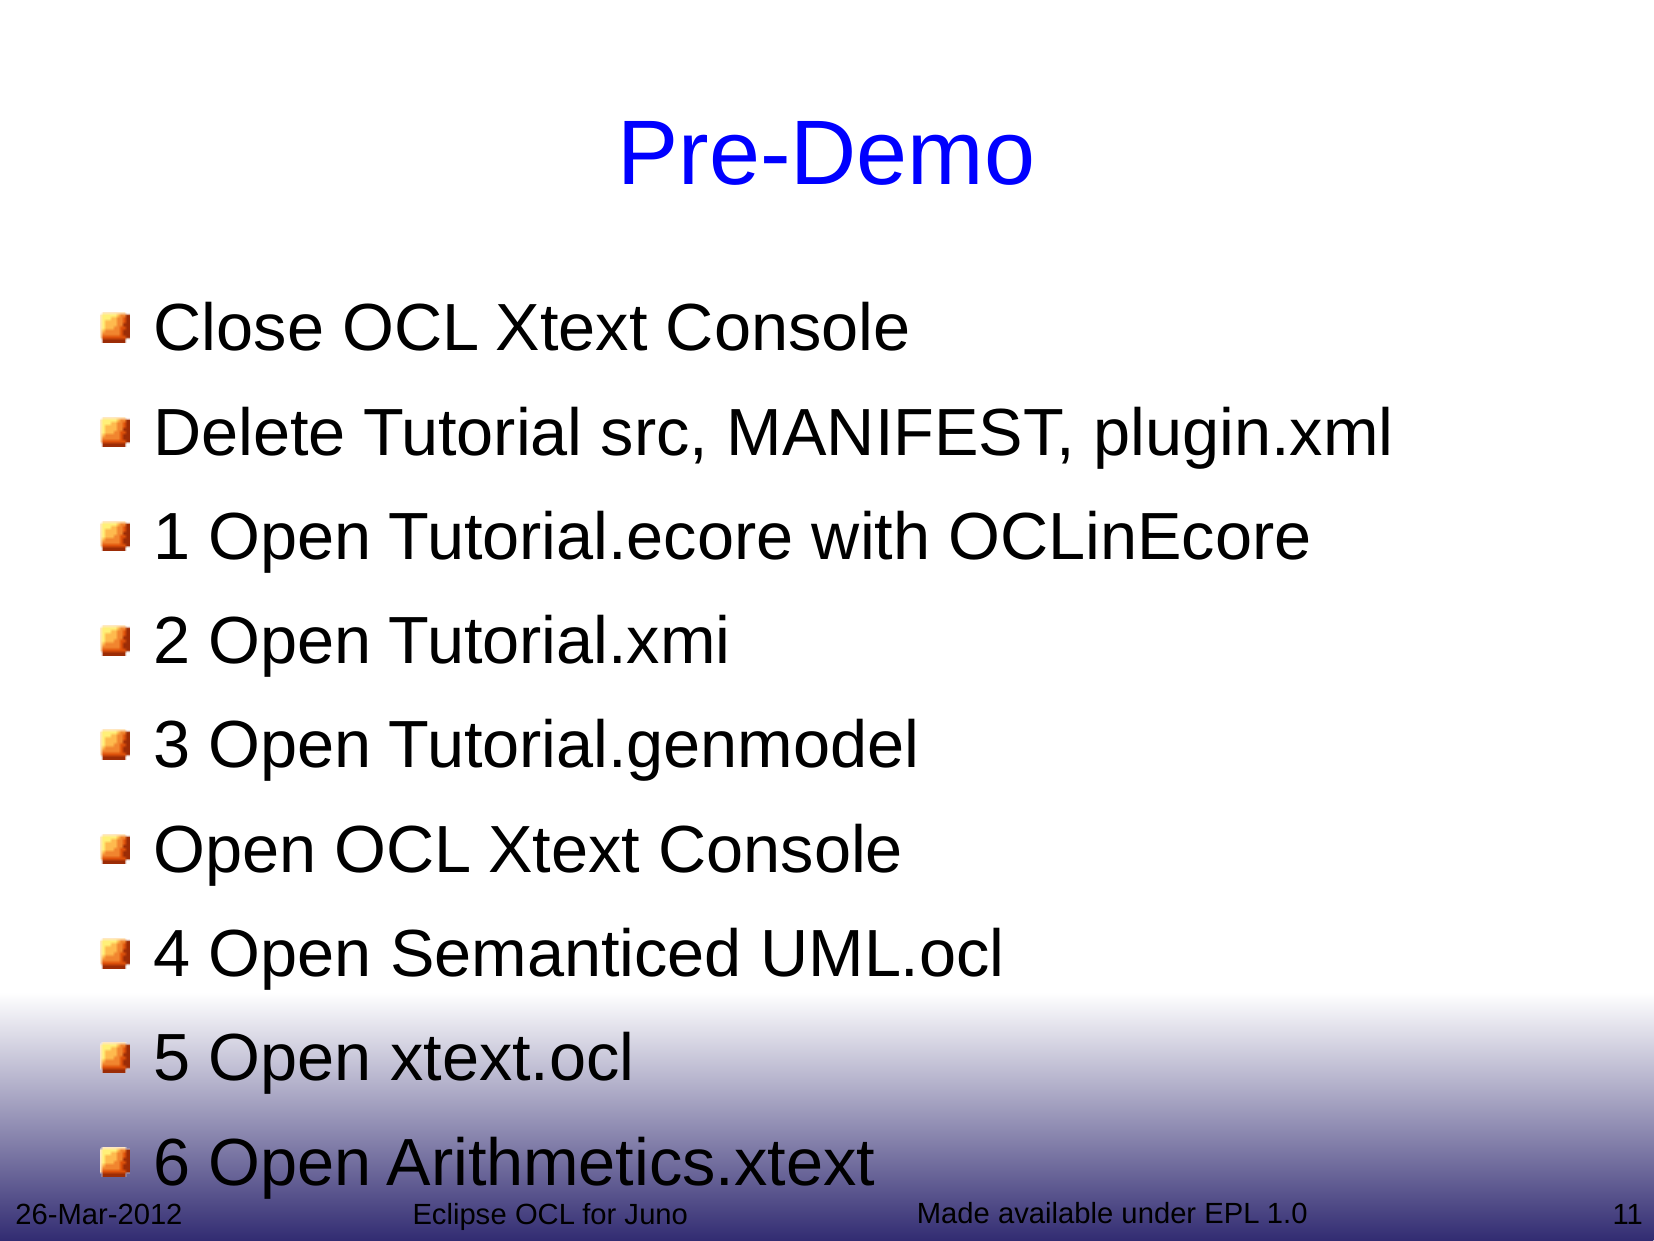

# Pre-Demo
Close OCL Xtext Console
Delete Tutorial src, MANIFEST, plugin.xml
1 Open Tutorial.ecore with OCLinEcore
2 Open Tutorial.xmi
3 Open Tutorial.genmodel
Open OCL Xtext Console
4 Open Semanticed UML.ocl
5 Open xtext.ocl
6 Open Arithmetics.xtext
26-Mar-2012
Eclipse OCL for Juno
11